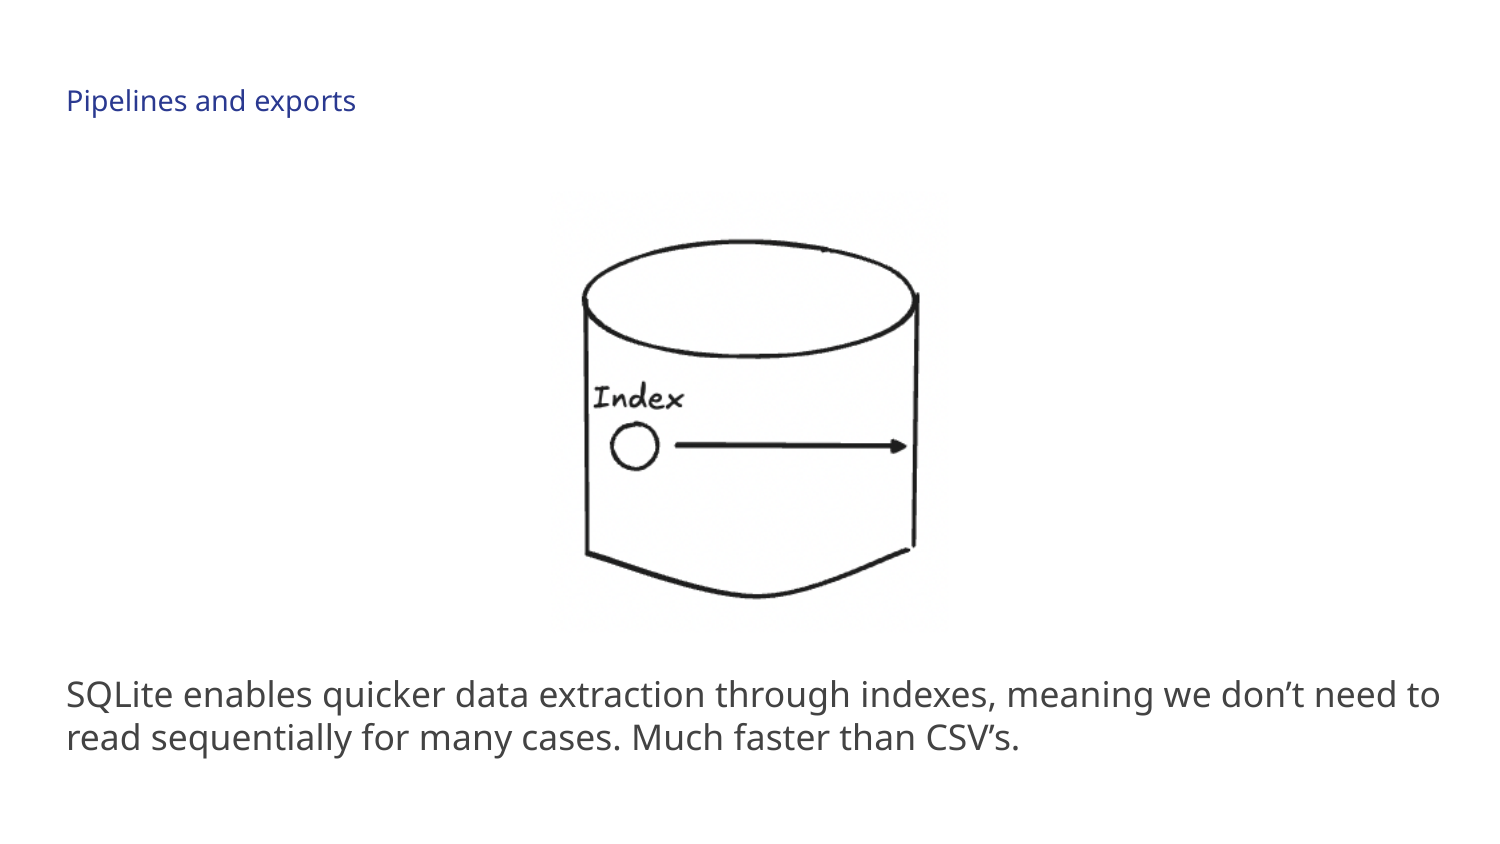

# Pipelines and exports
SQLite enables quicker data extraction through indexes, meaning we don’t need to read sequentially for many cases. Much faster than CSV’s.